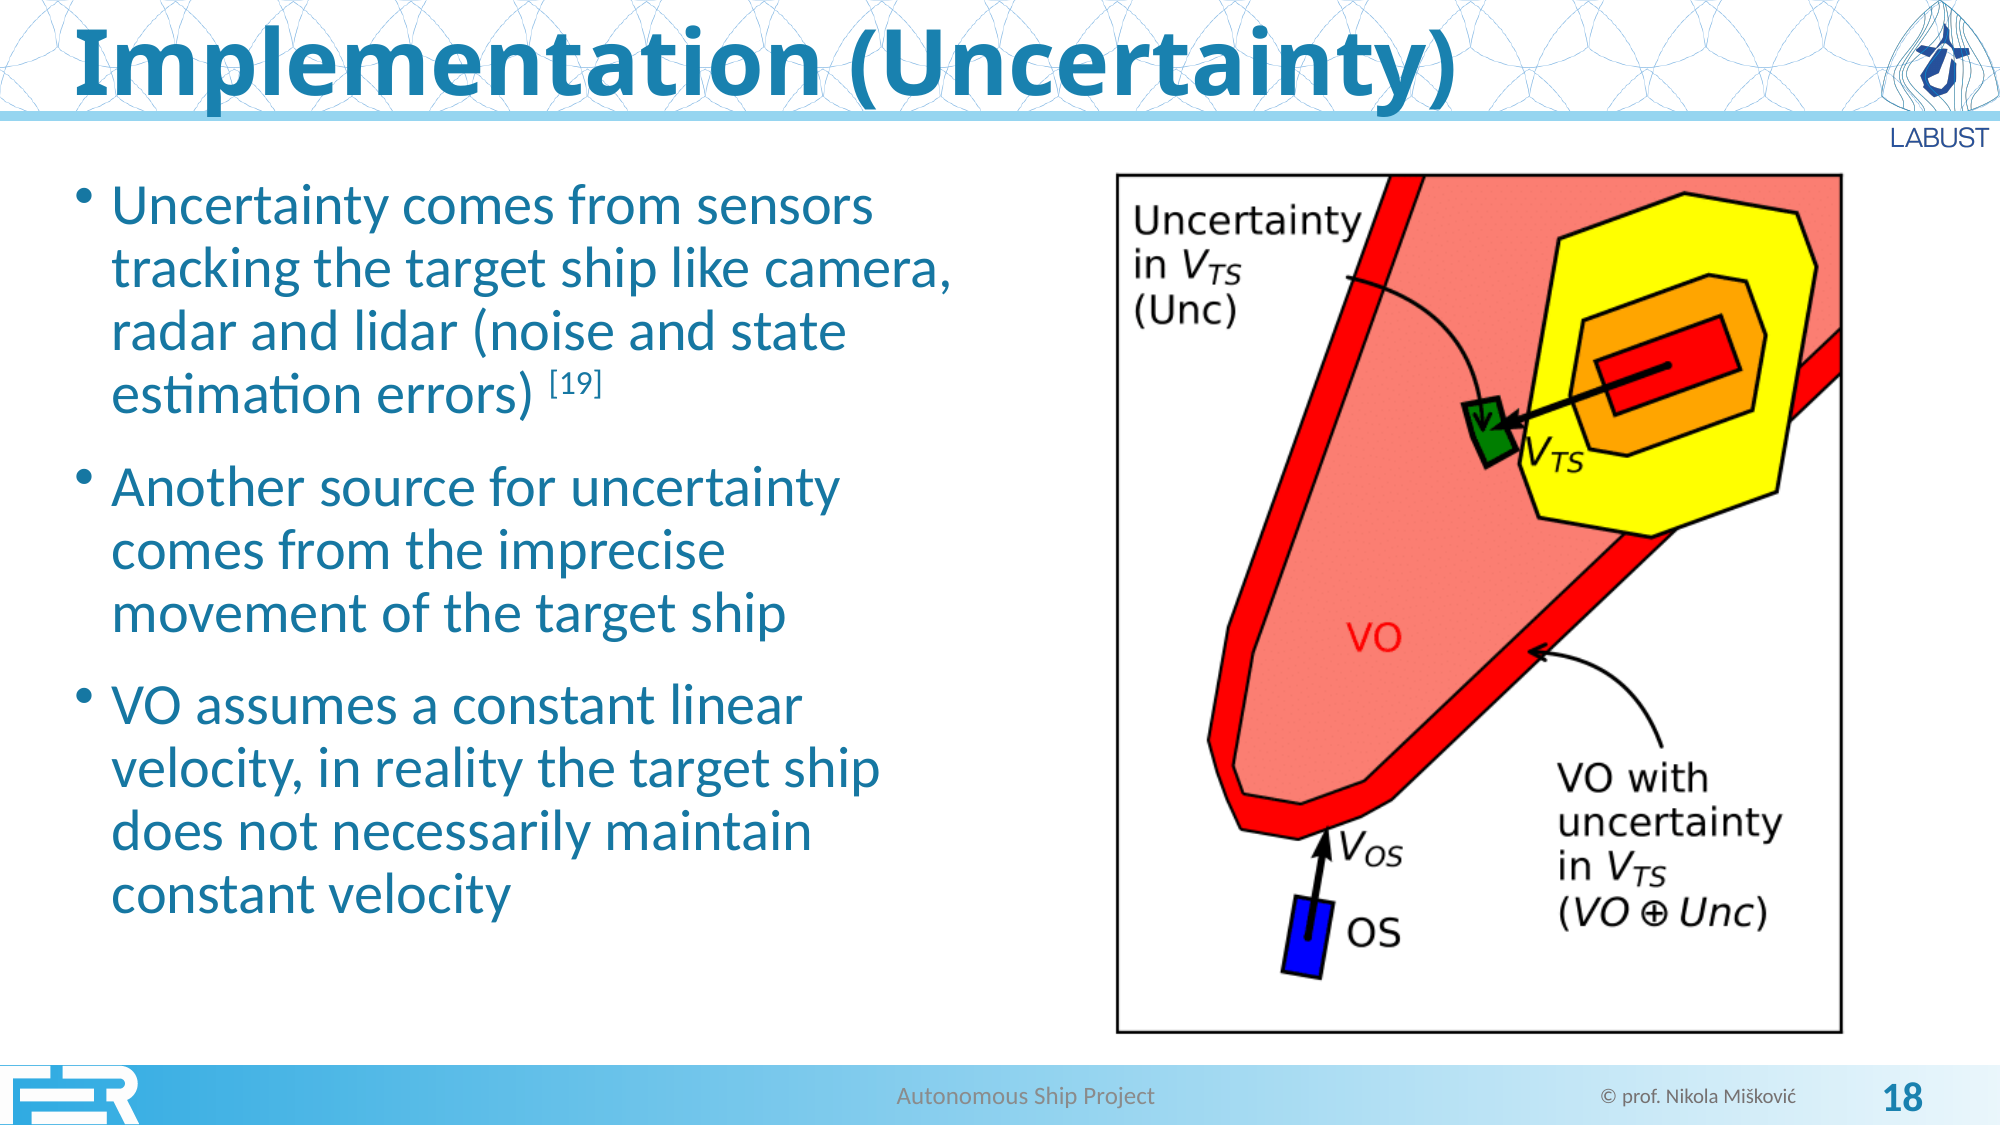

Implementation (Uncertainty)
# Uncertainty comes from sensors tracking the target ship like camera, radar and lidar (noise and state estimation errors) [19]
Another source for uncertainty comes from the imprecise movement of the target ship
VO assumes a constant linear velocity, in reality the target ship does not necessarily maintain constant velocity
Guidance and Control of Marine Vehicles
18